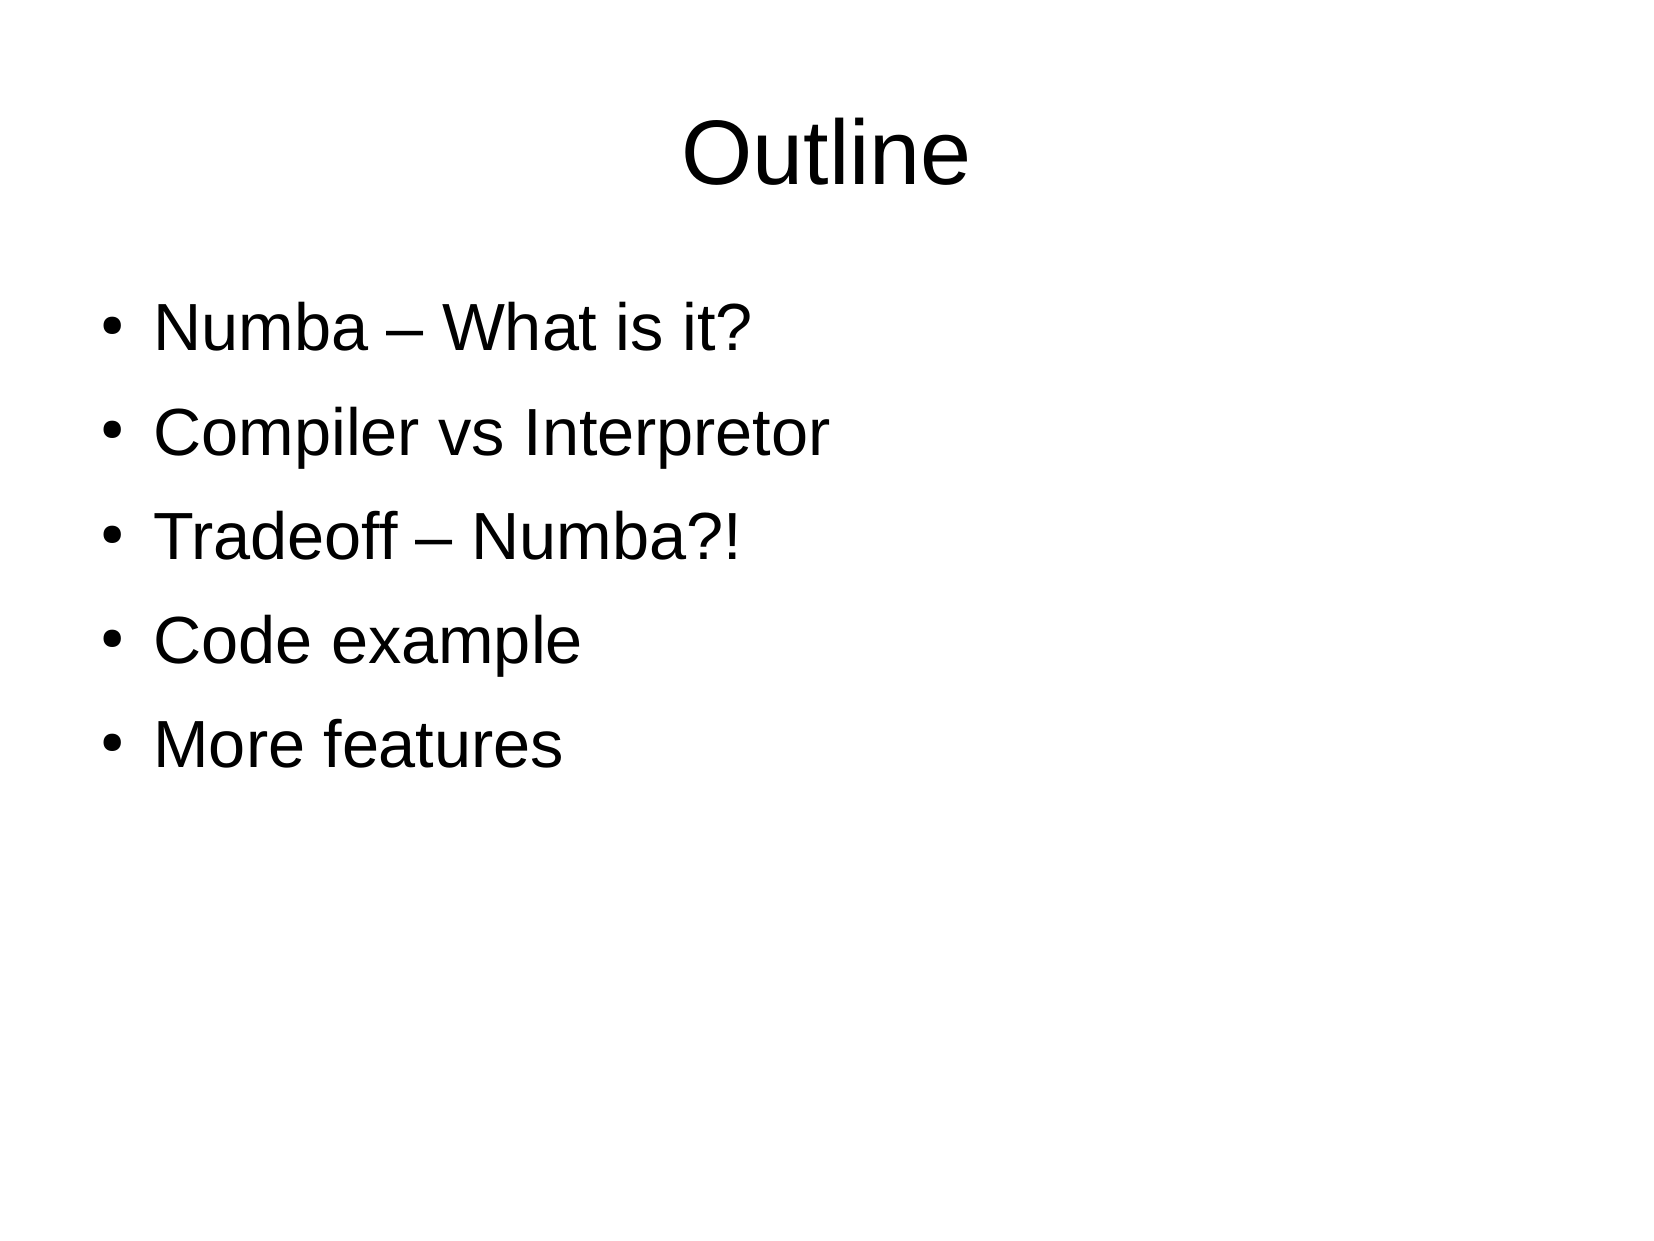

# Outline
Numba – What is it?
Compiler vs Interpretor
Tradeoff – Numba?!
Code example
More features